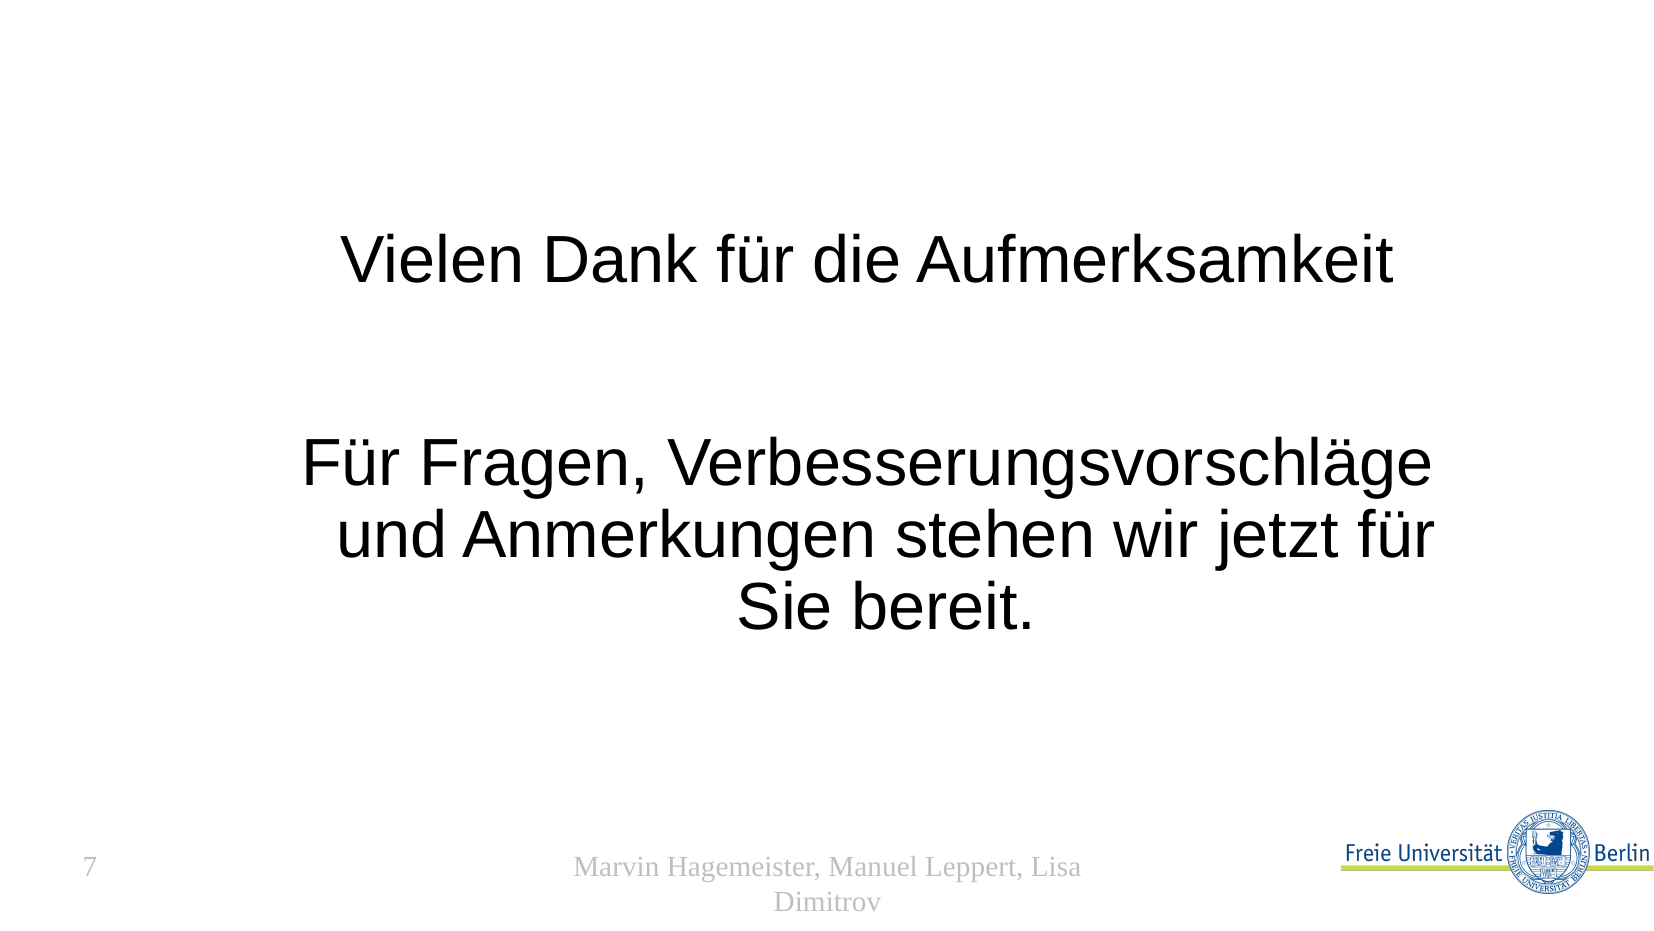

# Vielen Dank für die Aufmerksamkeit
Für Fragen, Verbesserungsvorschläge und Anmerkungen stehen wir jetzt für Sie bereit.
7
Marvin Hagemeister, Manuel Leppert, Lisa Dimitrov